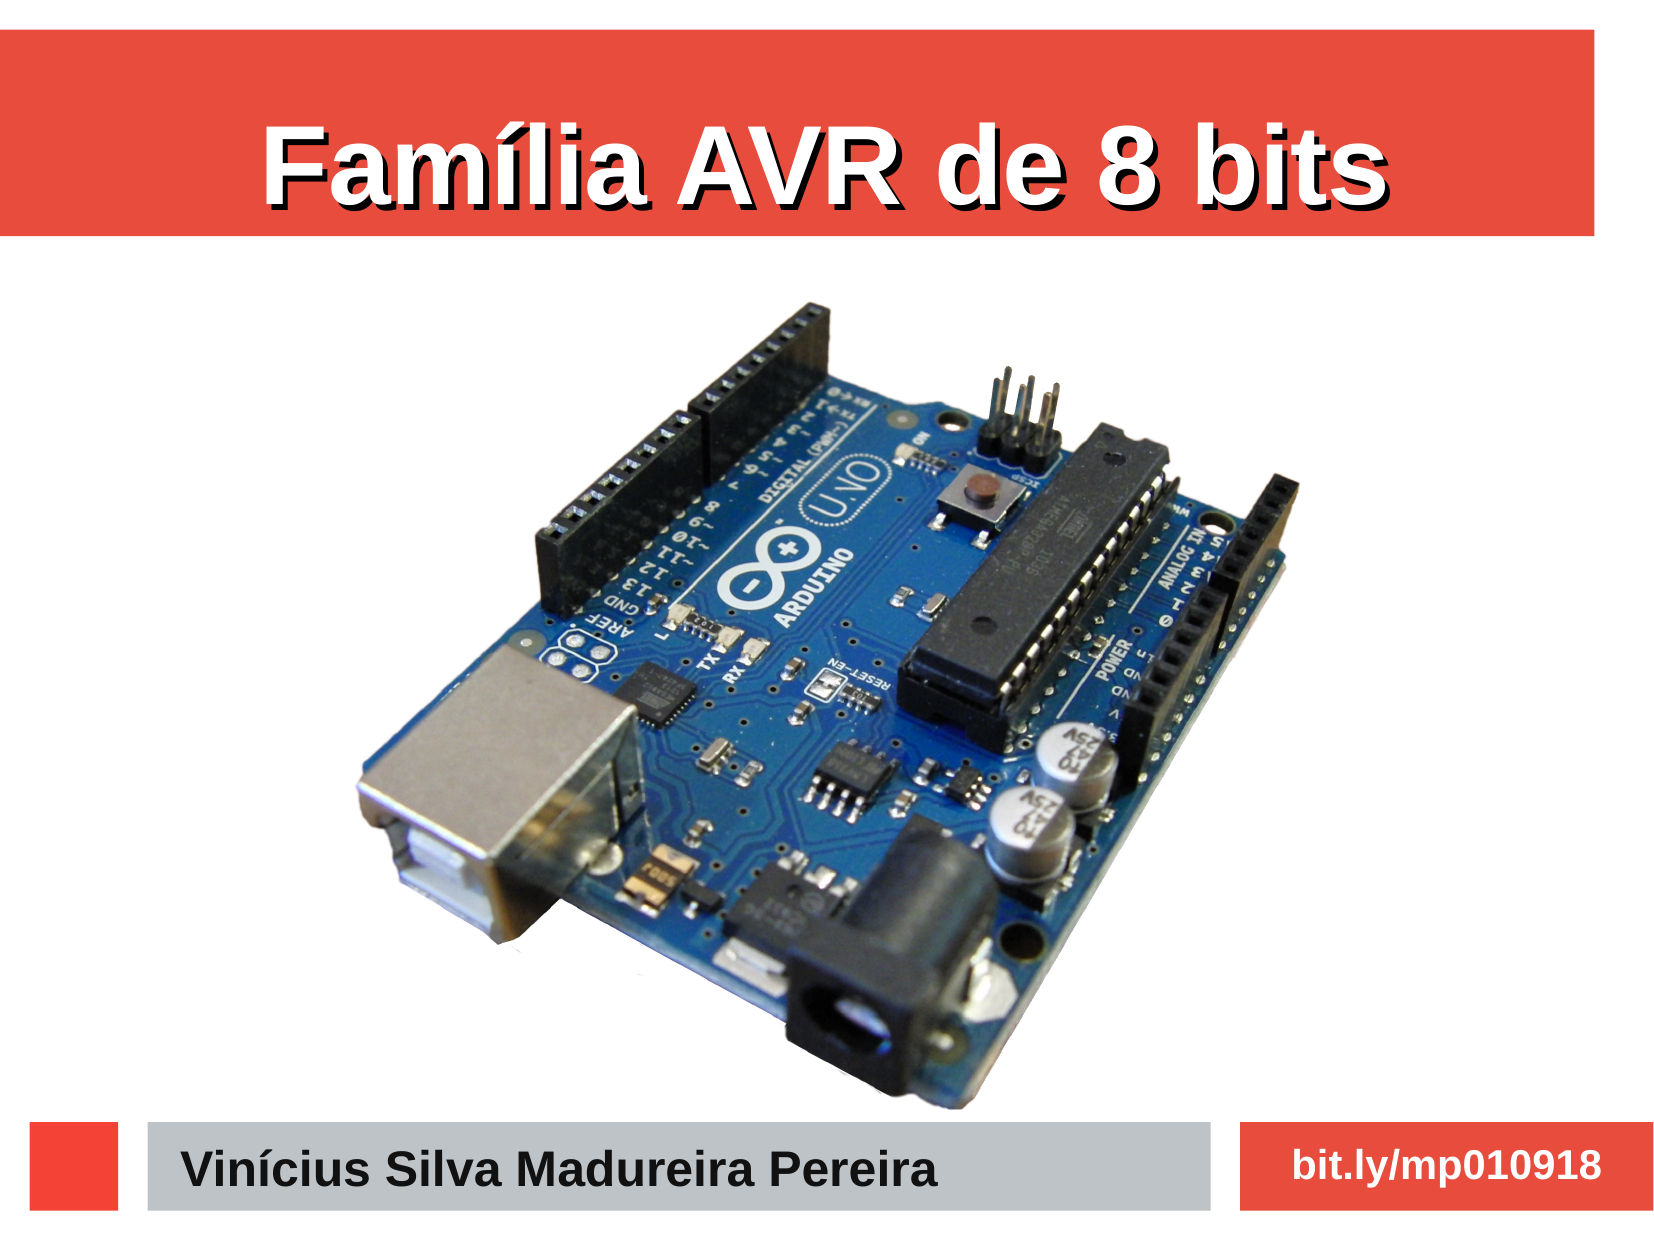

# Família AVR de 8 bits
Vinícius Silva Madureira Pereira
bit.ly/mp010918